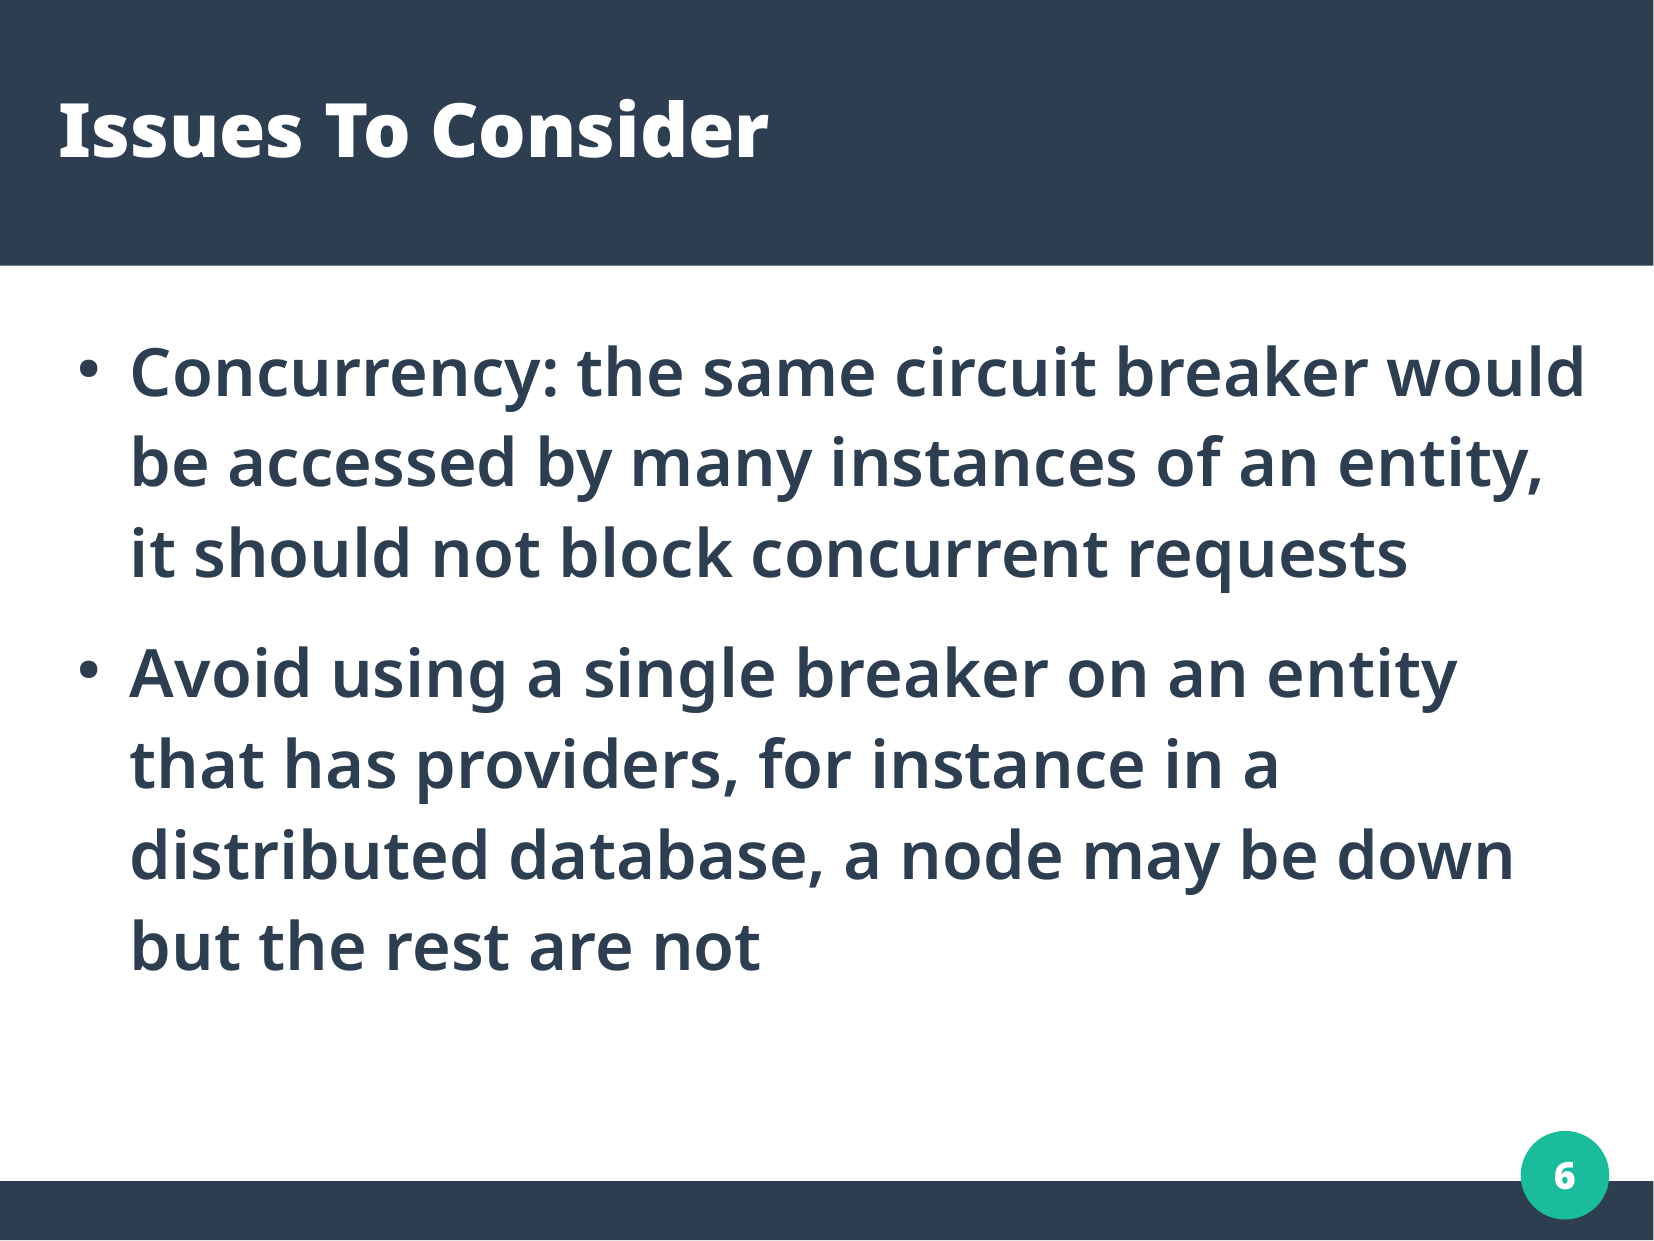

# Issues To Consider
Concurrency: the same circuit breaker would be accessed by many instances of an entity, it should not block concurrent requests
Avoid using a single breaker on an entity that has providers, for instance in a distributed database, a node may be down but the rest are not
6